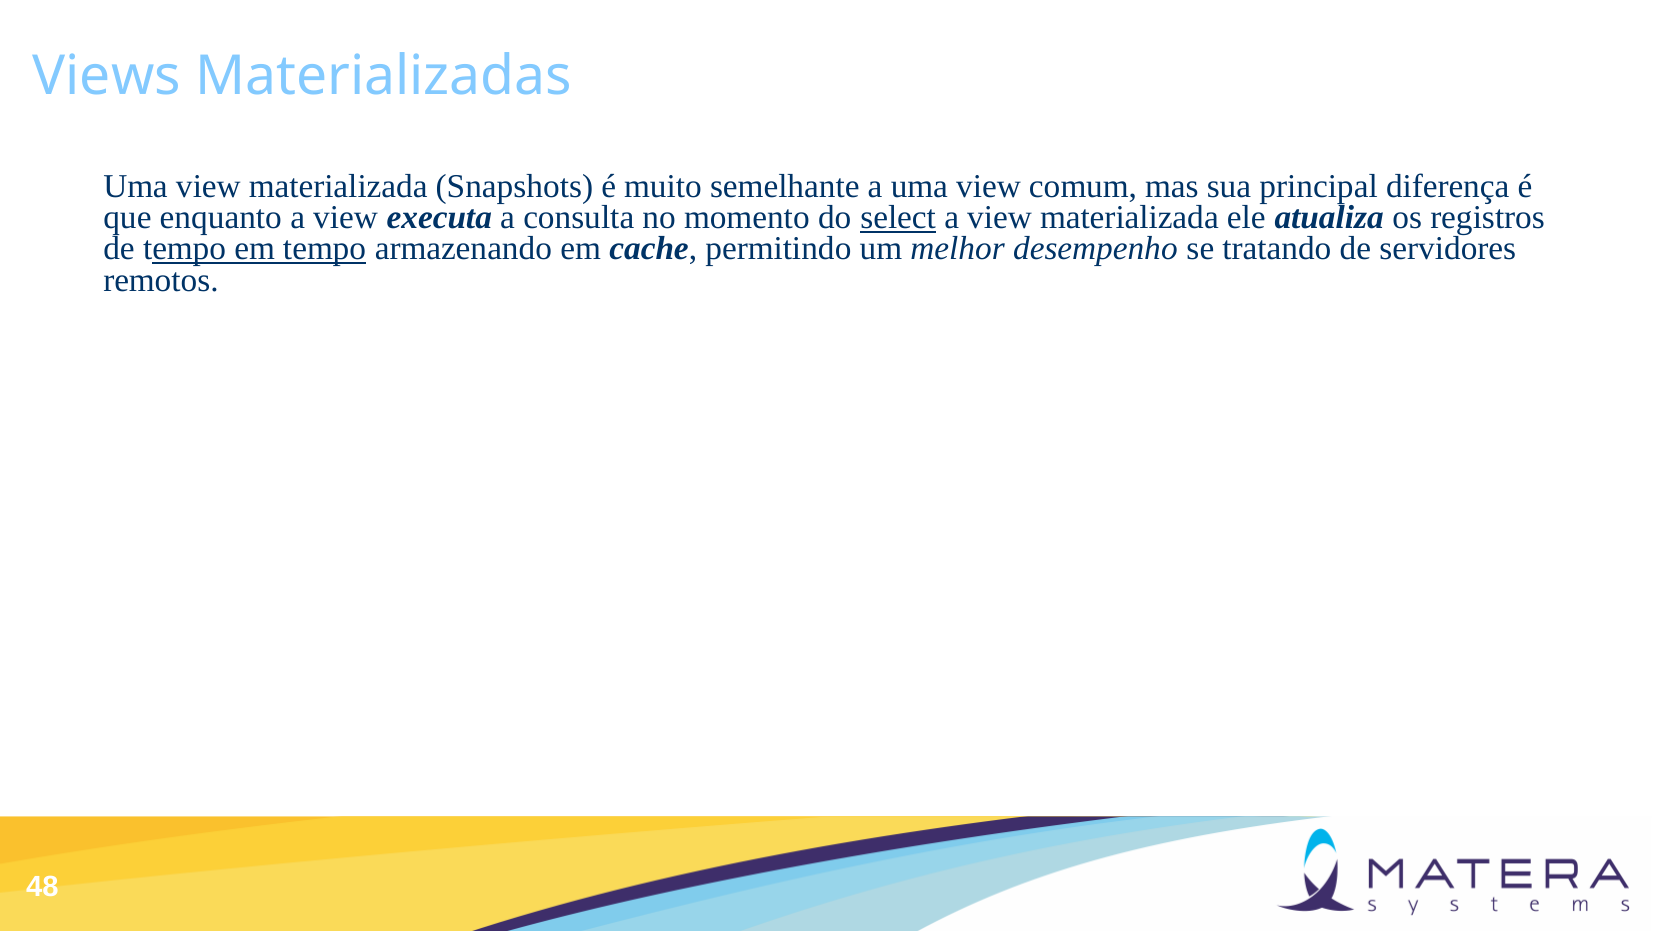

# Views Materializadas
Uma view materializada (Snapshots) é muito semelhante a uma view comum, mas sua principal diferença é que enquanto a view executa a consulta no momento do select a view materializada ele atualiza os registros de tempo em tempo armazenando em cache, permitindo um melhor desempenho se tratando de servidores remotos.